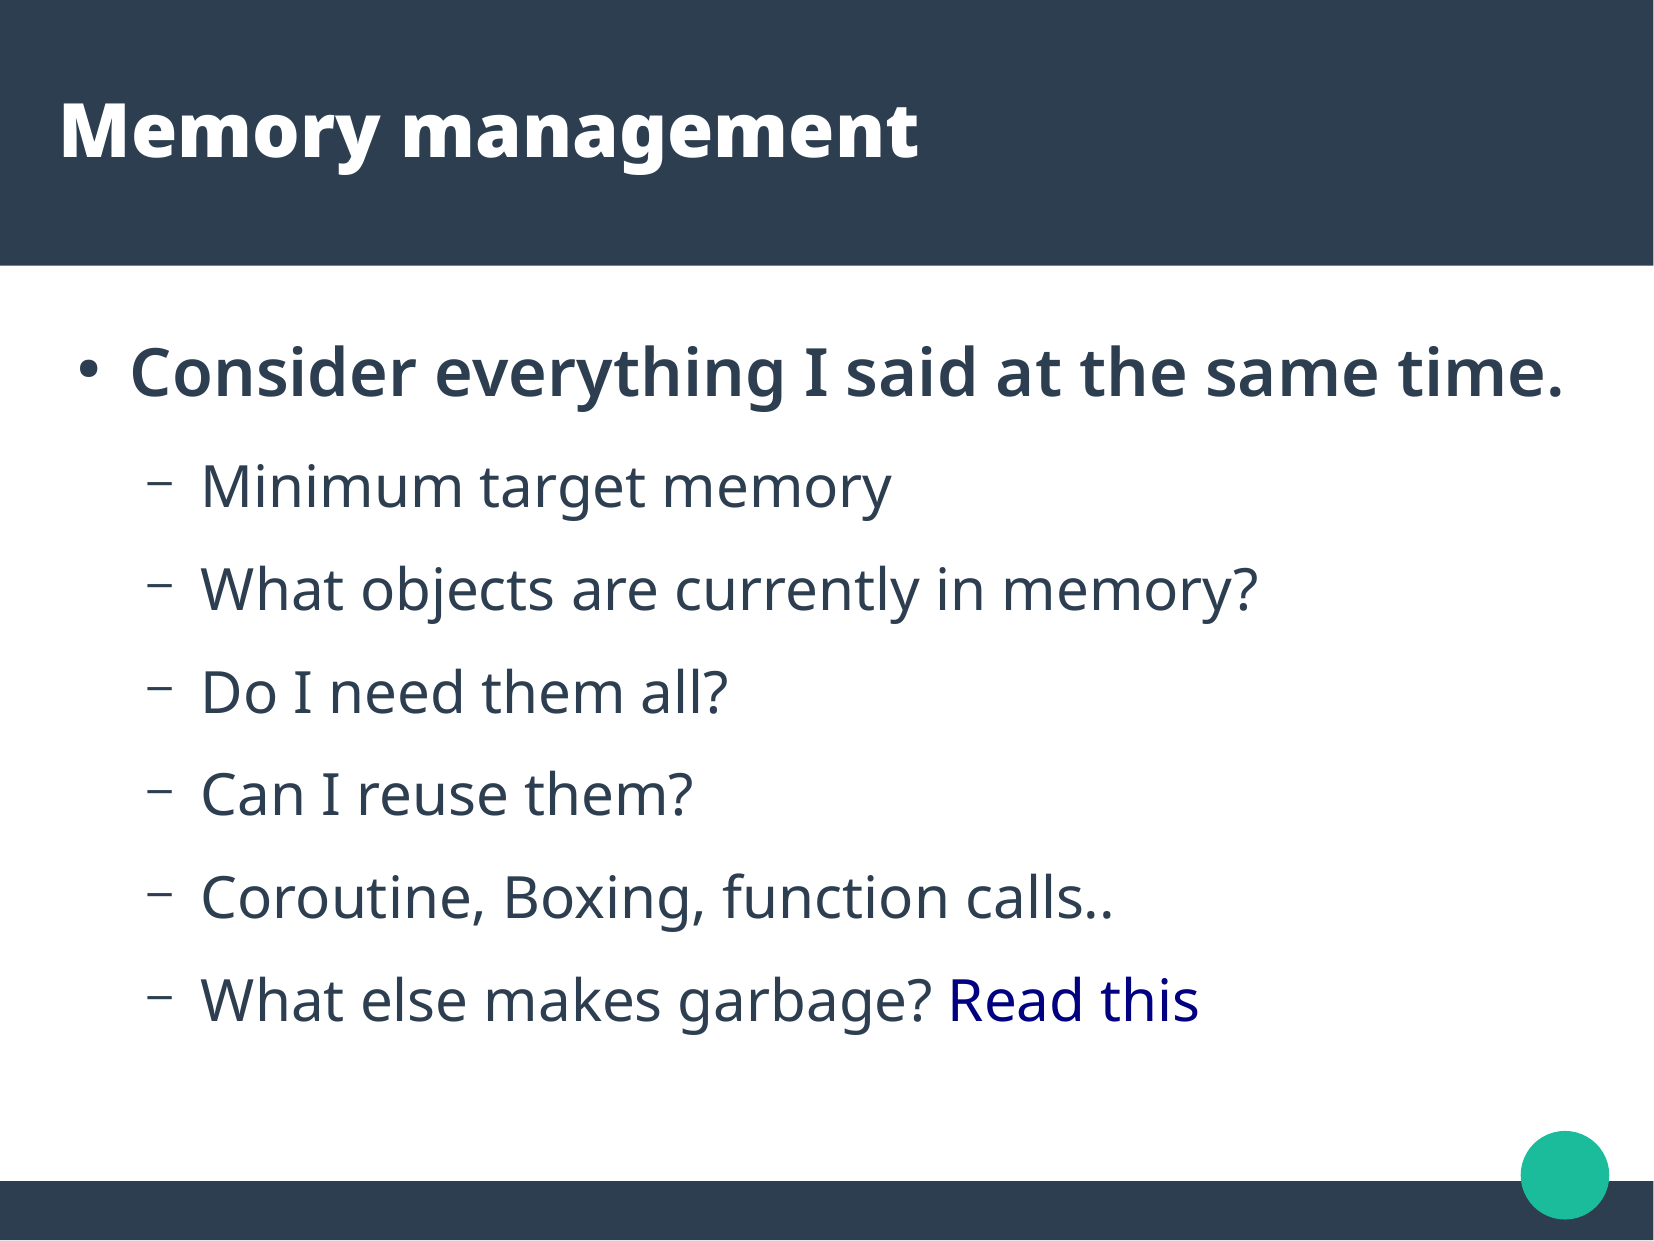

# Memory management
Consider everything I said at the same time.
Minimum target memory
What objects are currently in memory?
Do I need them all?
Can I reuse them?
Coroutine, Boxing, function calls..
What else makes garbage? Read this